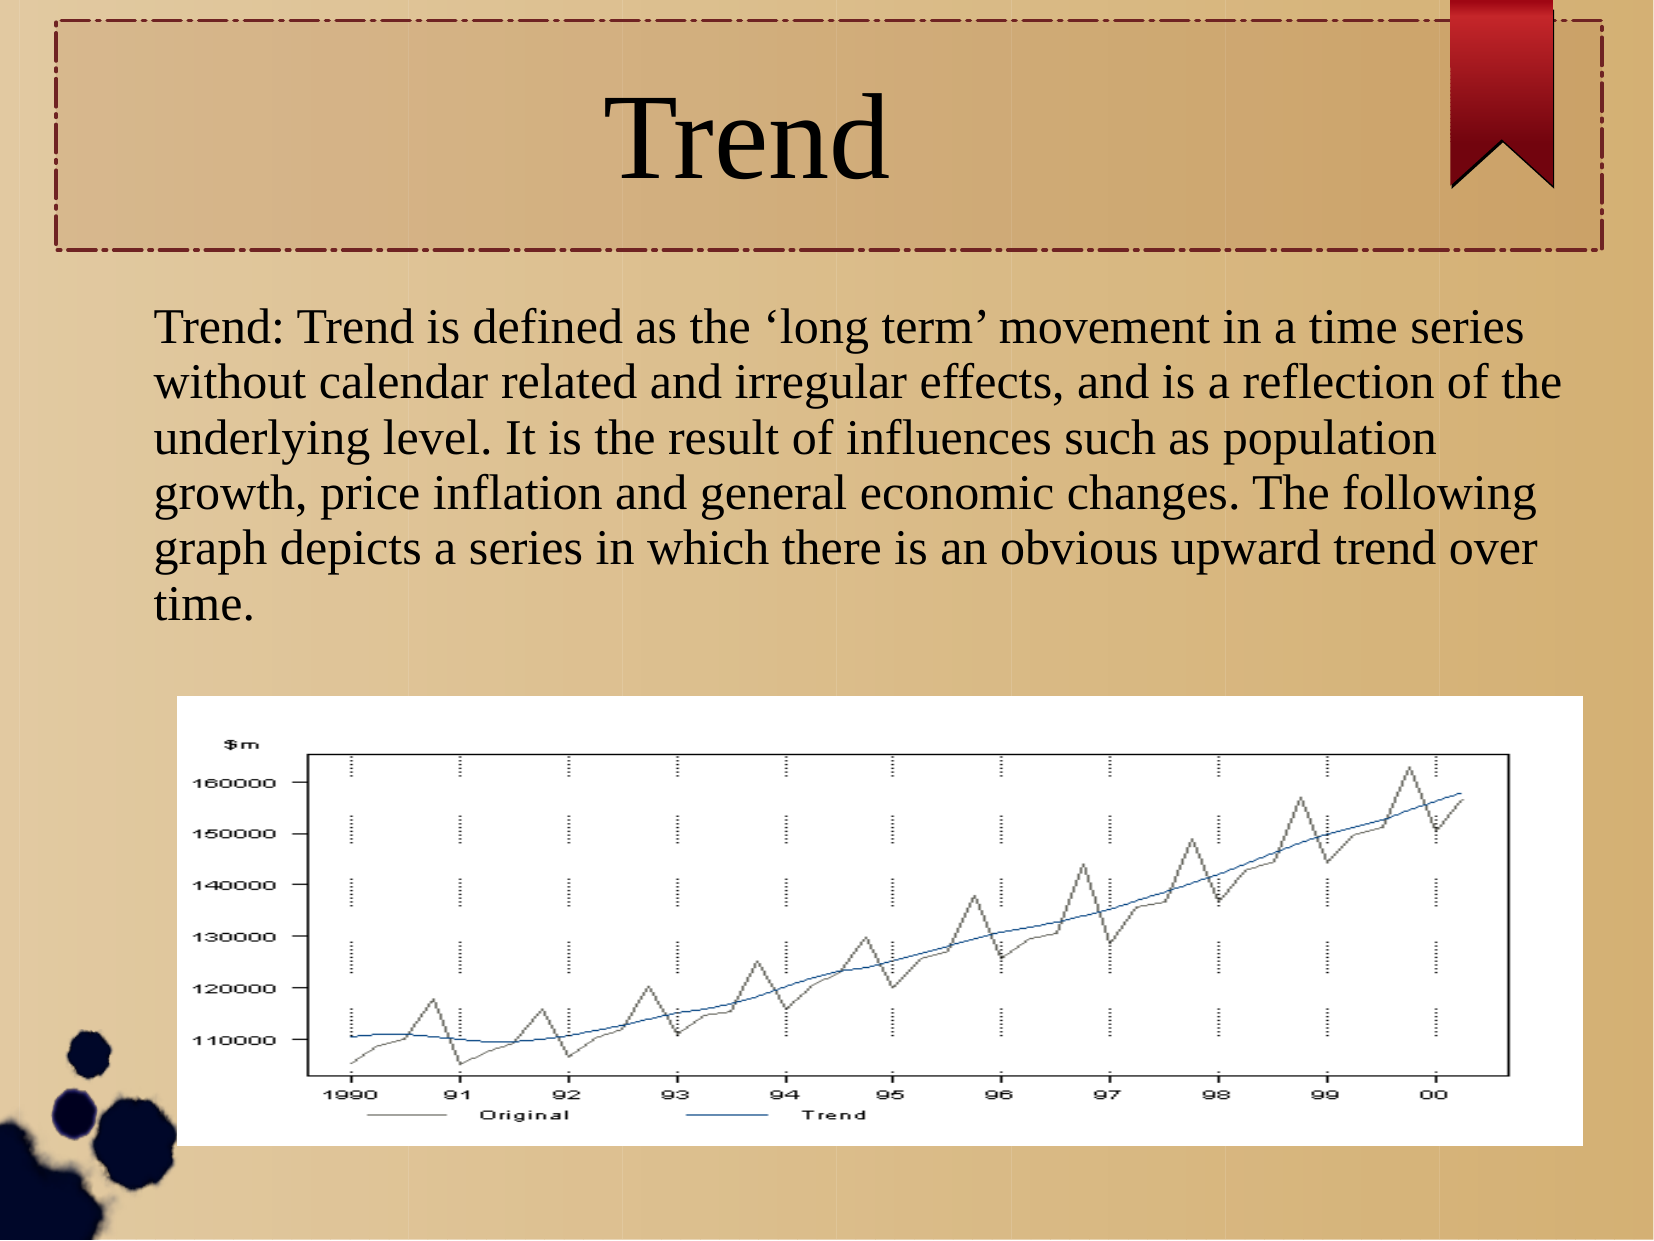

# Trend
Trend: Trend is defined as the ‘long term’ movement in a time series without calendar related and irregular effects, and is a reflection of the underlying level. It is the result of influences such as population growth, price inflation and general economic changes. The following graph depicts a series in which there is an obvious upward trend over time.